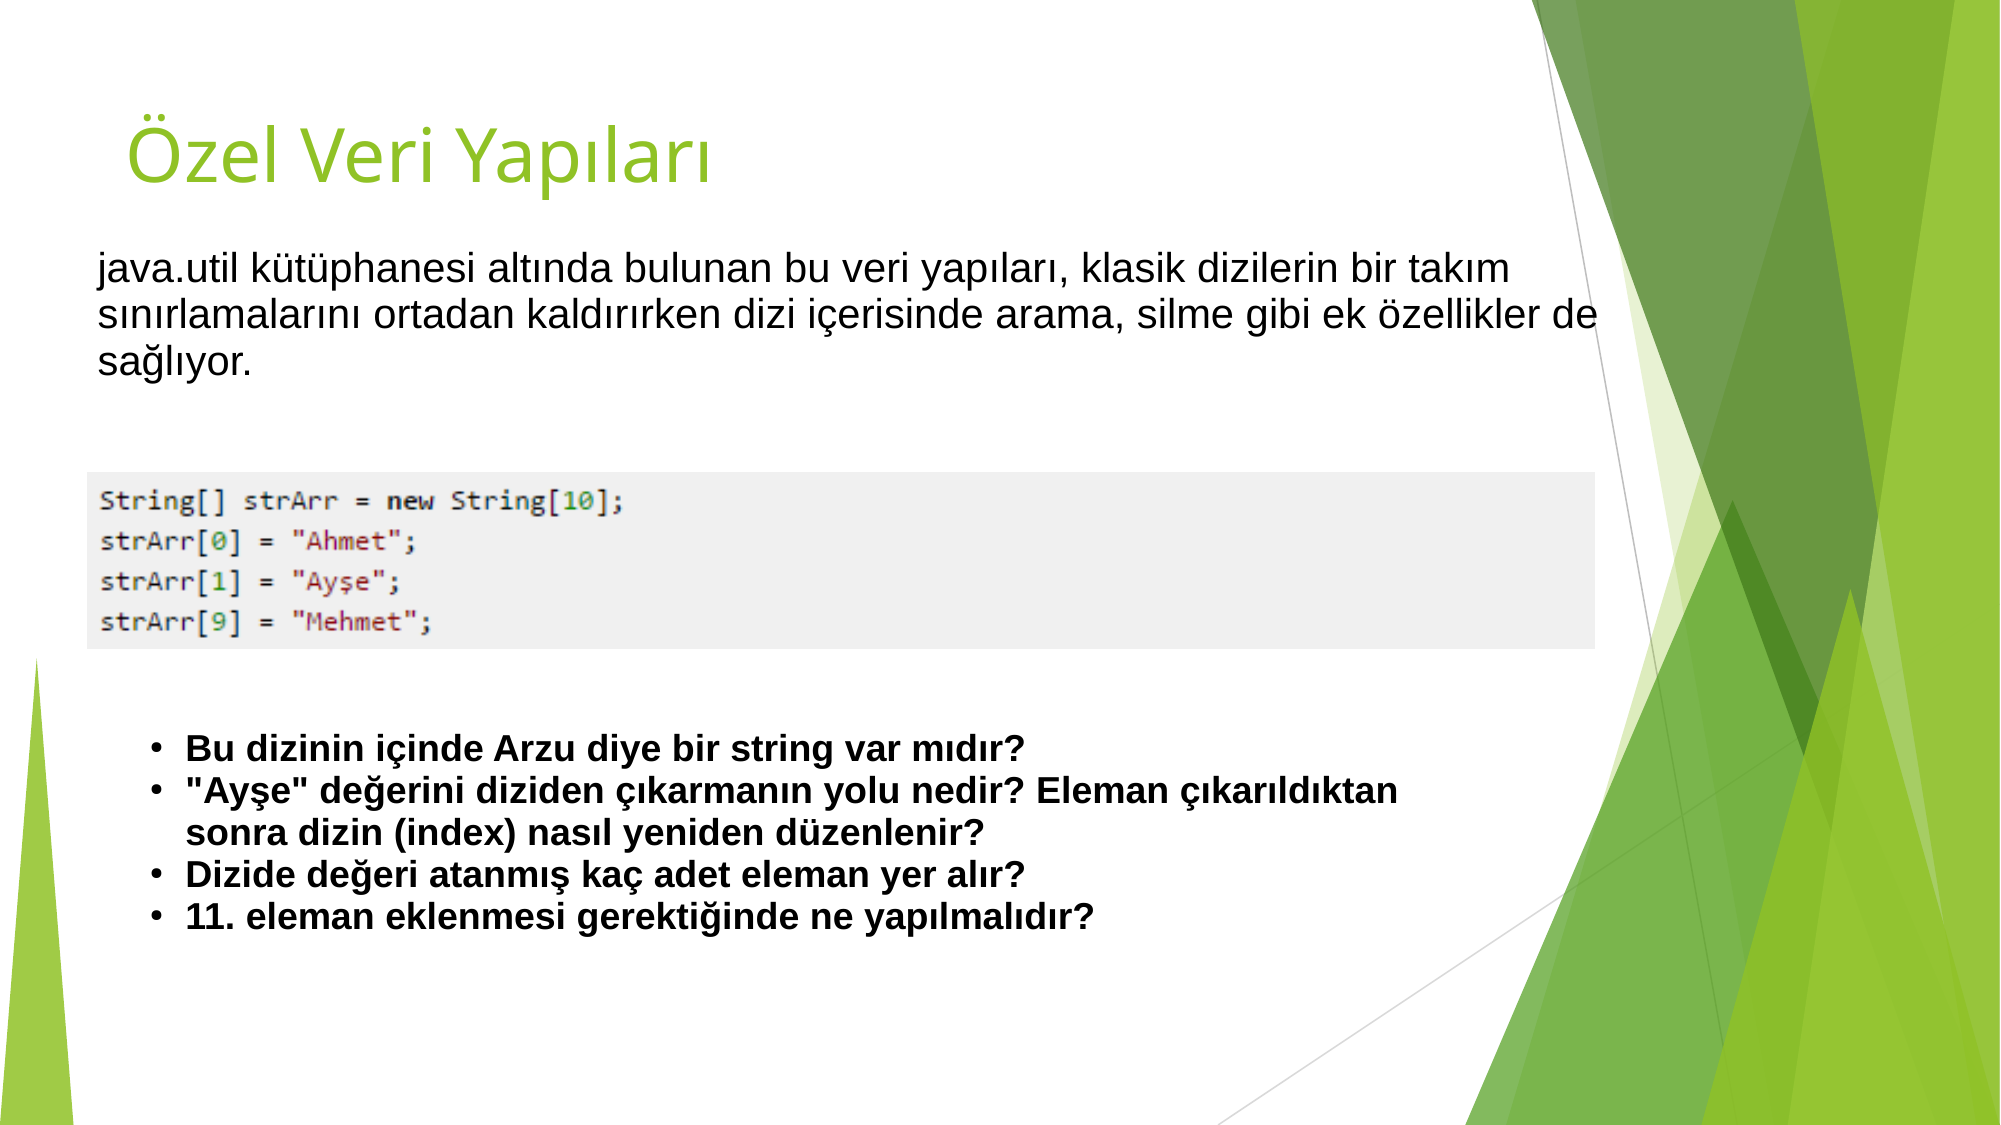

# Özel Veri Yapıları
java.util kütüphanesi altında bulunan bu veri yapıları, klasik dizilerin bir takım sınırlamalarını ortadan kaldırırken dizi içerisinde arama, silme gibi ek özellikler de sağlıyor.
Bu dizinin içinde Arzu diye bir string var mıdır?
"Ayşe" değerini diziden çıkarmanın yolu nedir? Eleman çıkarıldıktan sonra dizin (index) nasıl yeniden düzenlenir?
Dizide değeri atanmış kaç adet eleman yer alır?
11. eleman eklenmesi gerektiğinde ne yapılmalıdır?